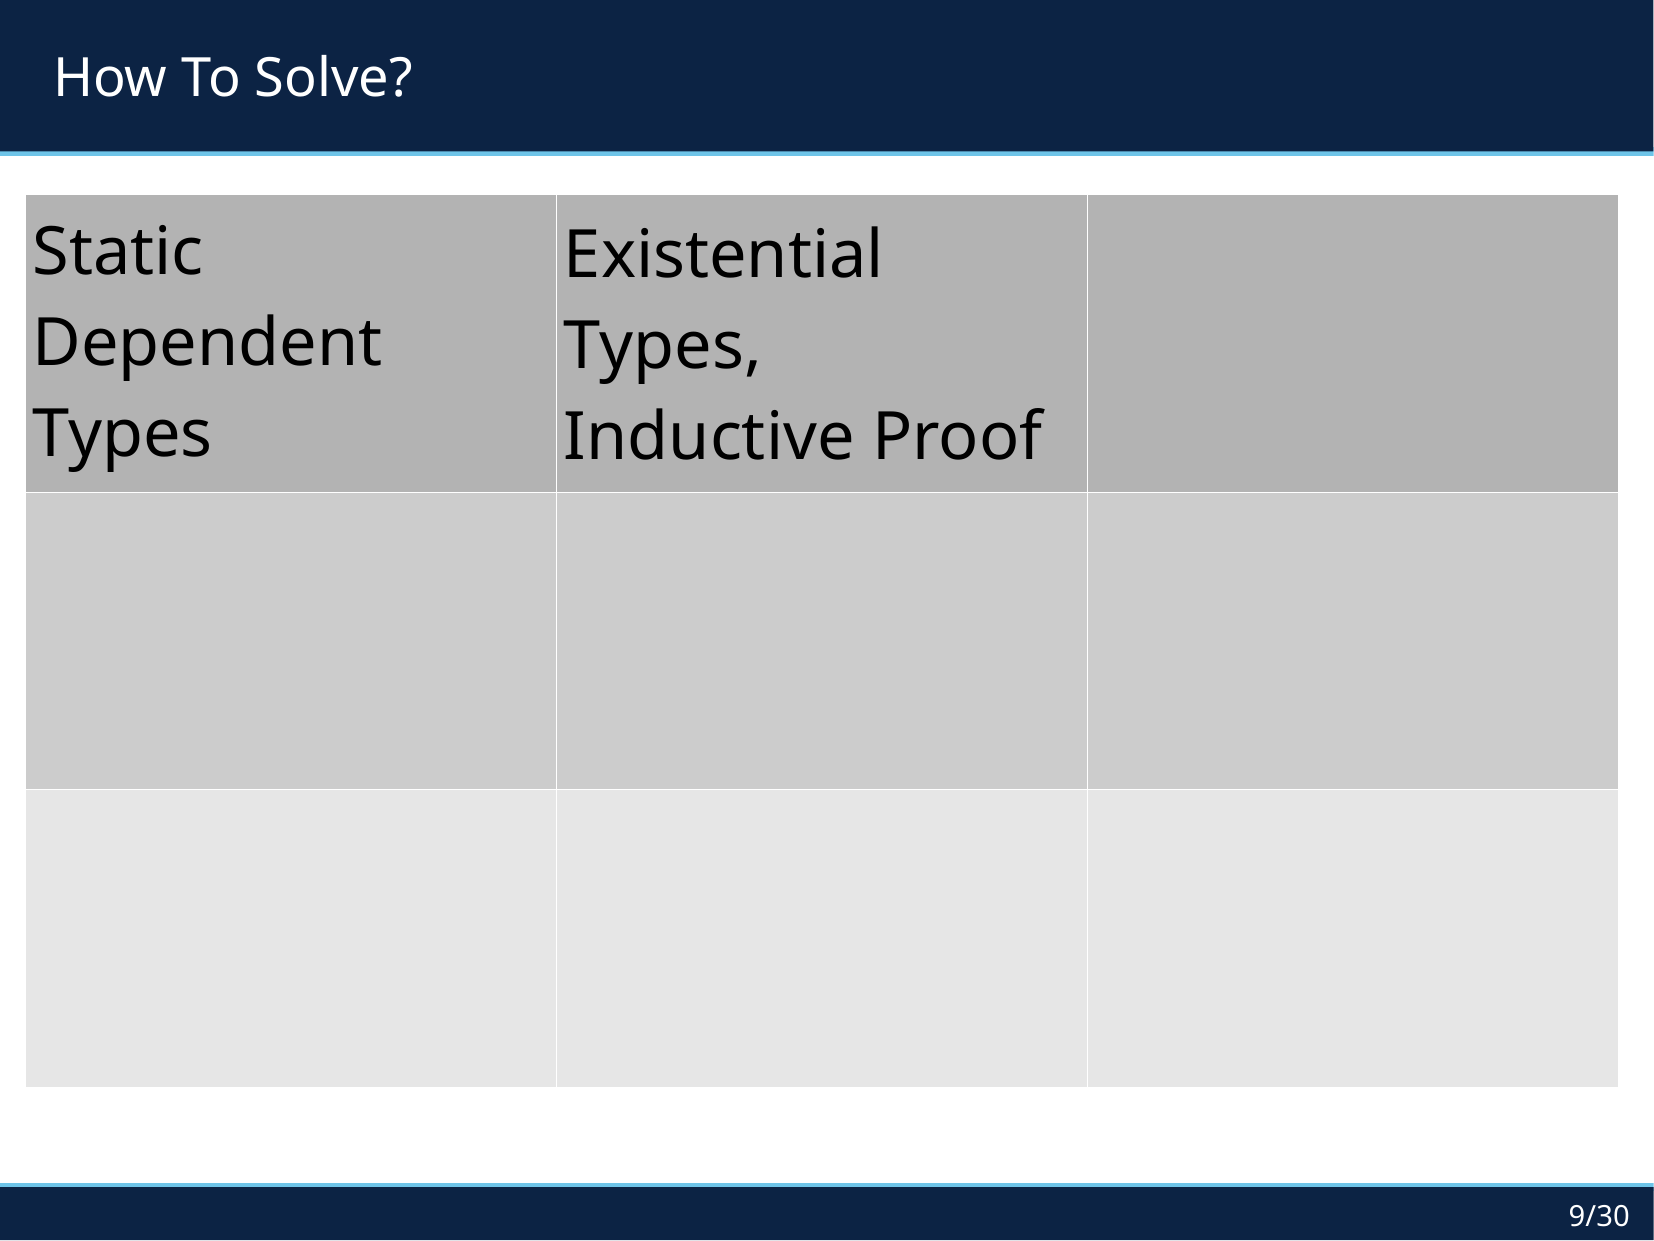

# How To Solve?
| | | |
| --- | --- | --- |
| | | |
| | | |
Static Dependent Types
Existential Types, Inductive Proof
9